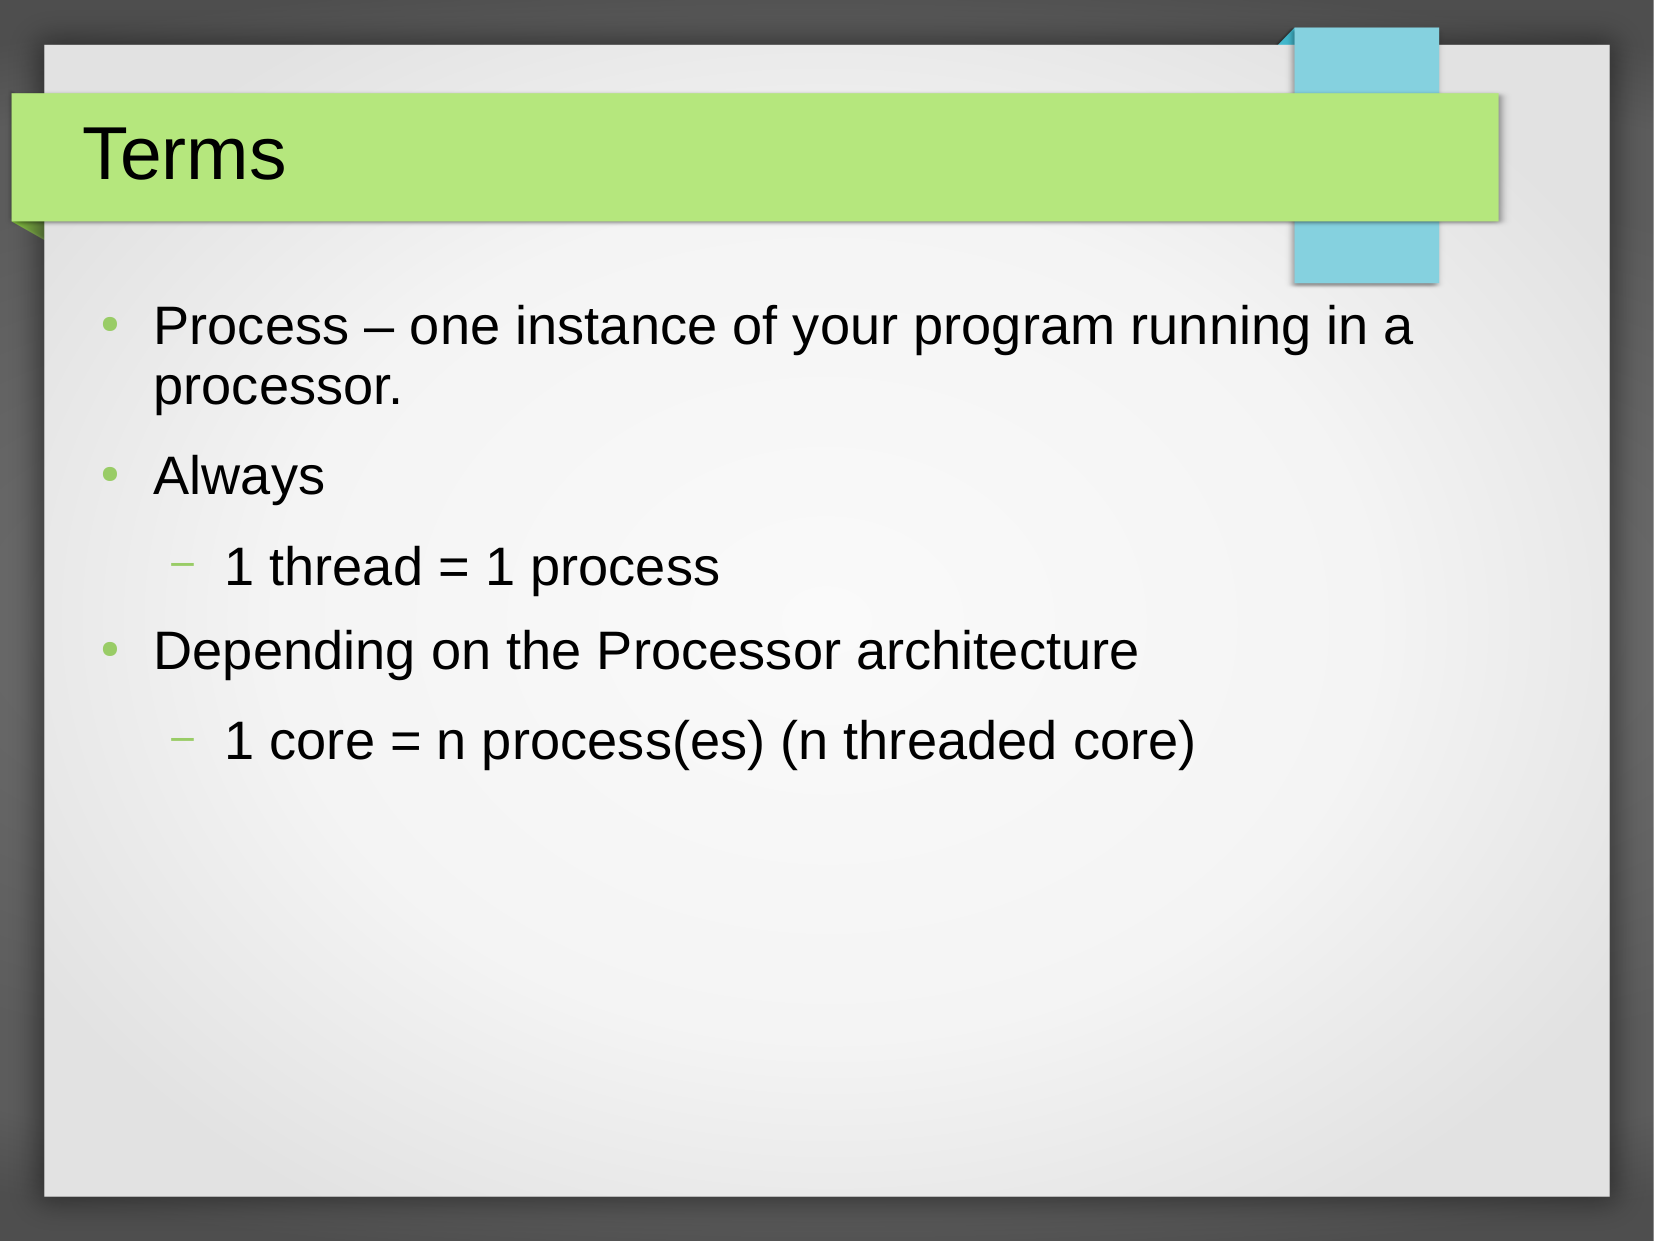

# Terms
Process – one instance of your program running in a processor.
Always
1 thread = 1 process
Depending on the Processor architecture
1 core = n process(es) (n threaded core)